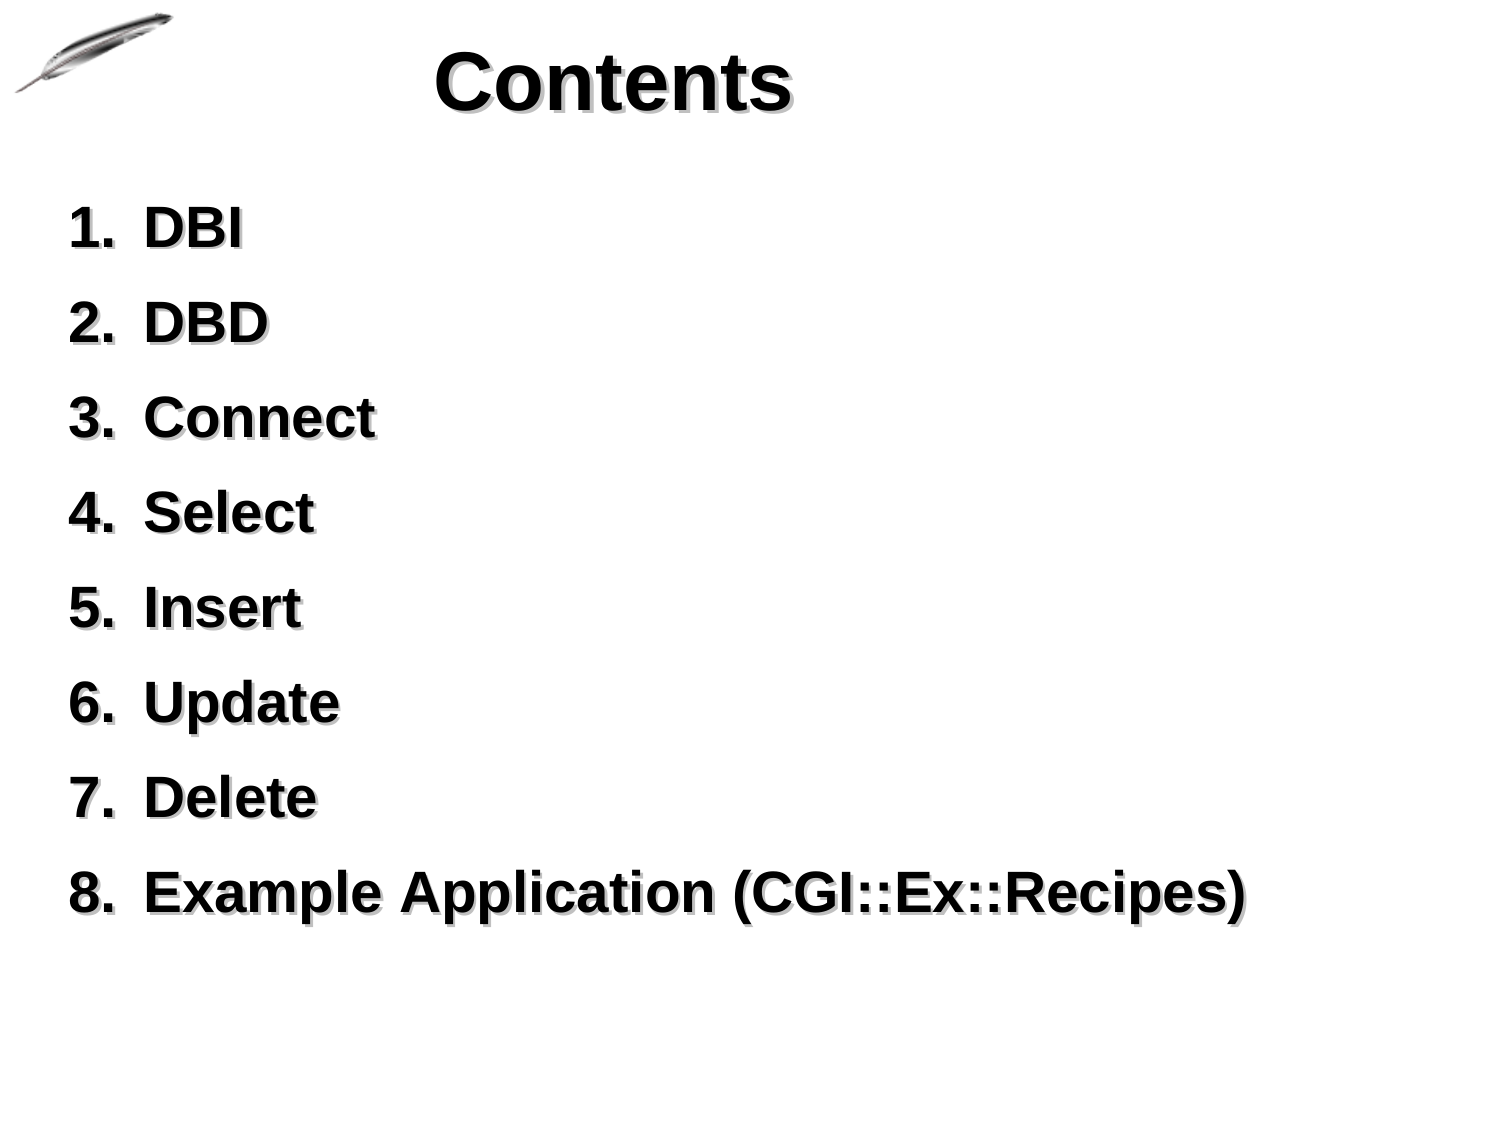

# Contents
DBI
DBD
Connect
Select
Insert
Update
Delete
Example Application (CGI::Ex::Recipes)